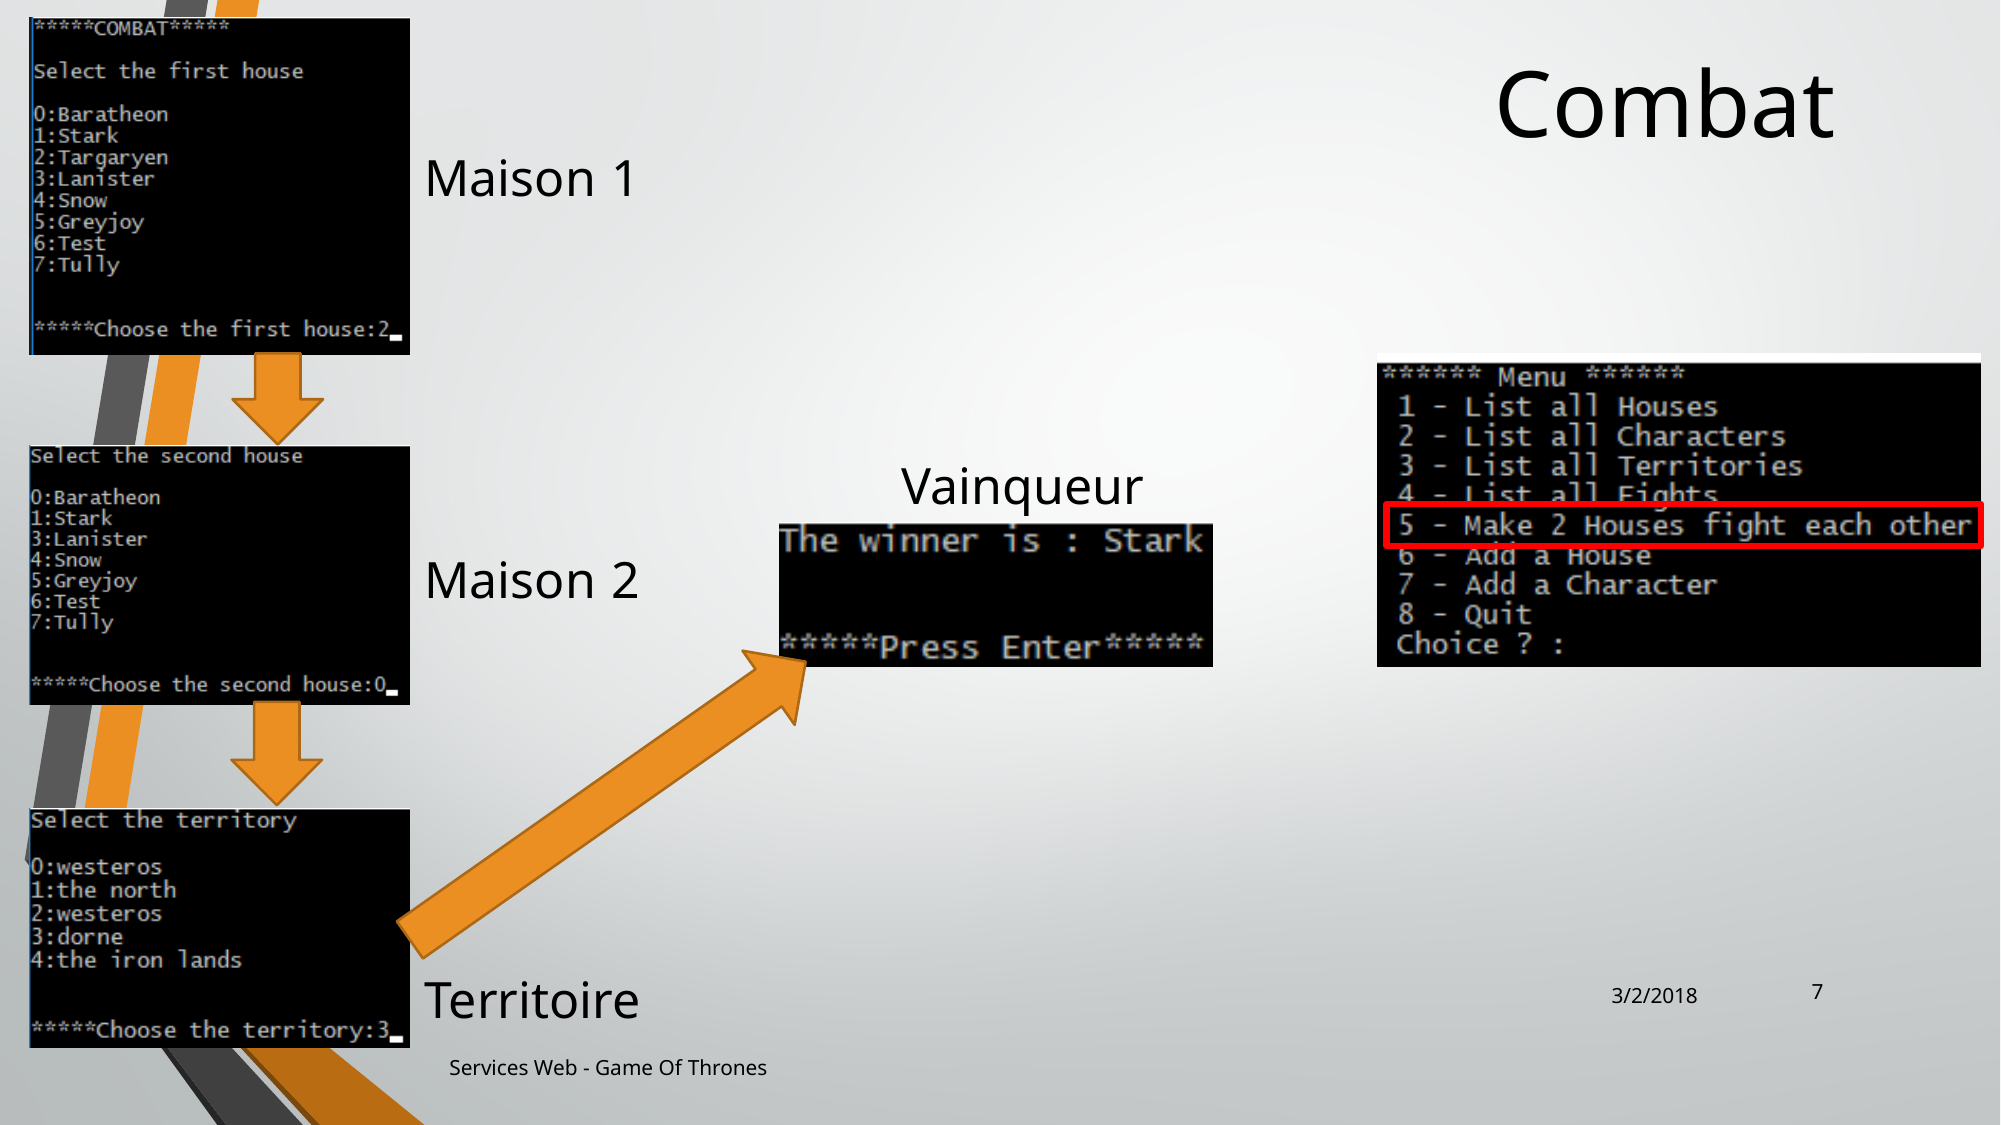

# Combat
Maison 1
Vainqueur
Maison 2
Territoire
3/2/2018
Services Web - Game Of Thrones